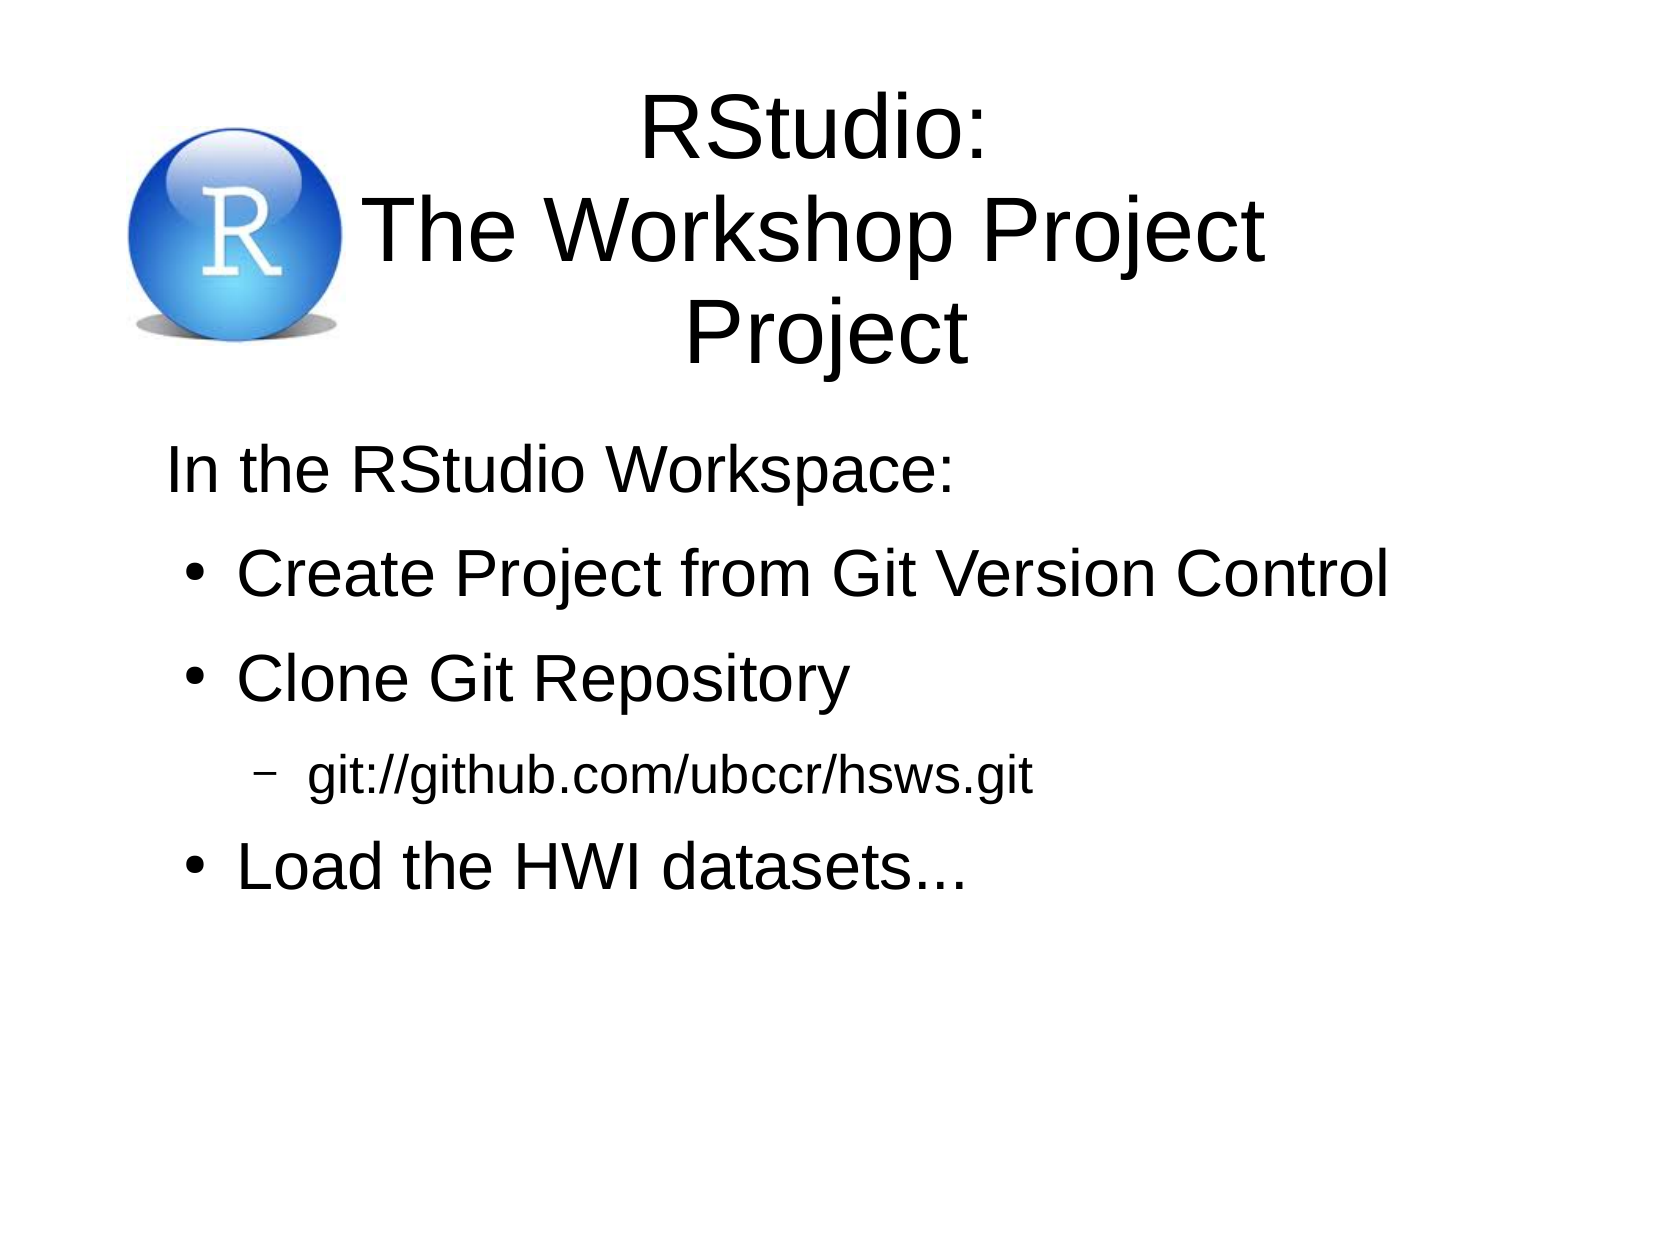

# RStudio: The Workshop Project Project
In the RStudio Workspace:
Create Project from Git Version Control
Clone Git Repository
git://github.com/ubccr/hsws.git
Load the HWI datasets...